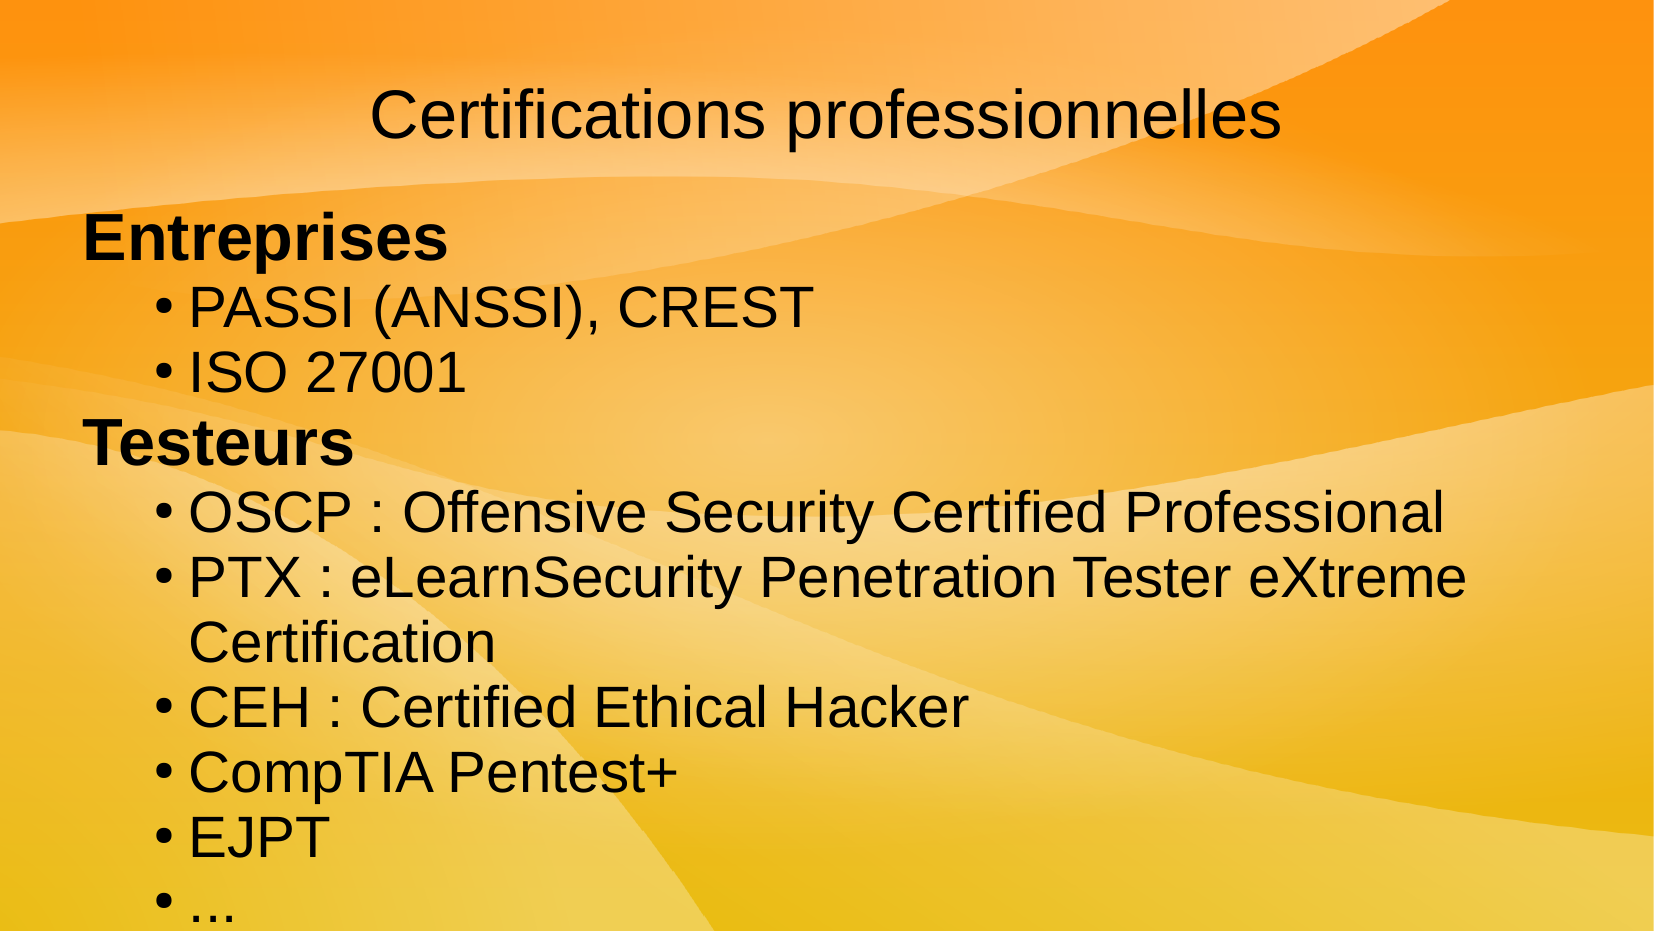

# Certifications professionnelles
Entreprises
PASSI (ANSSI), CREST
ISO 27001
Testeurs
OSCP : Offensive Security Certified Professional
PTX : eLearnSecurity Penetration Tester eXtreme Certification
CEH : Certified Ethical Hacker
CompTIA Pentest+
EJPT
...